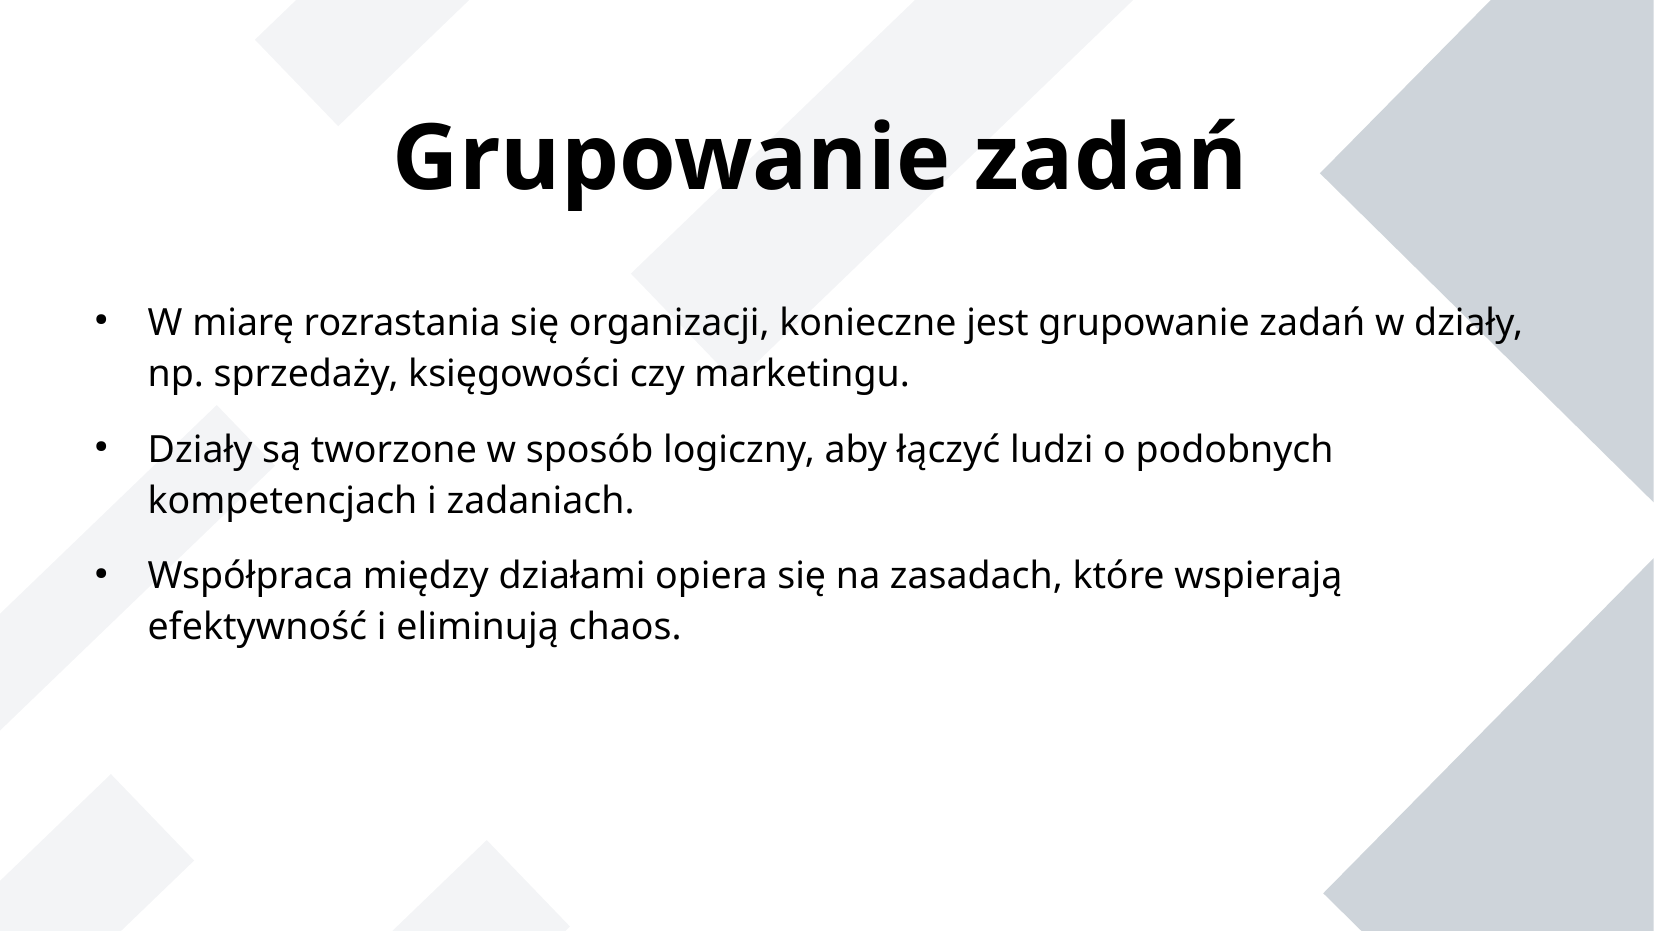

# Grupowanie zadań
W miarę rozrastania się organizacji, konieczne jest grupowanie zadań w działy, np. sprzedaży, księgowości czy marketingu.
Działy są tworzone w sposób logiczny, aby łączyć ludzi o podobnych kompetencjach i zadaniach.
Współpraca między działami opiera się na zasadach, które wspierają efektywność i eliminują chaos.